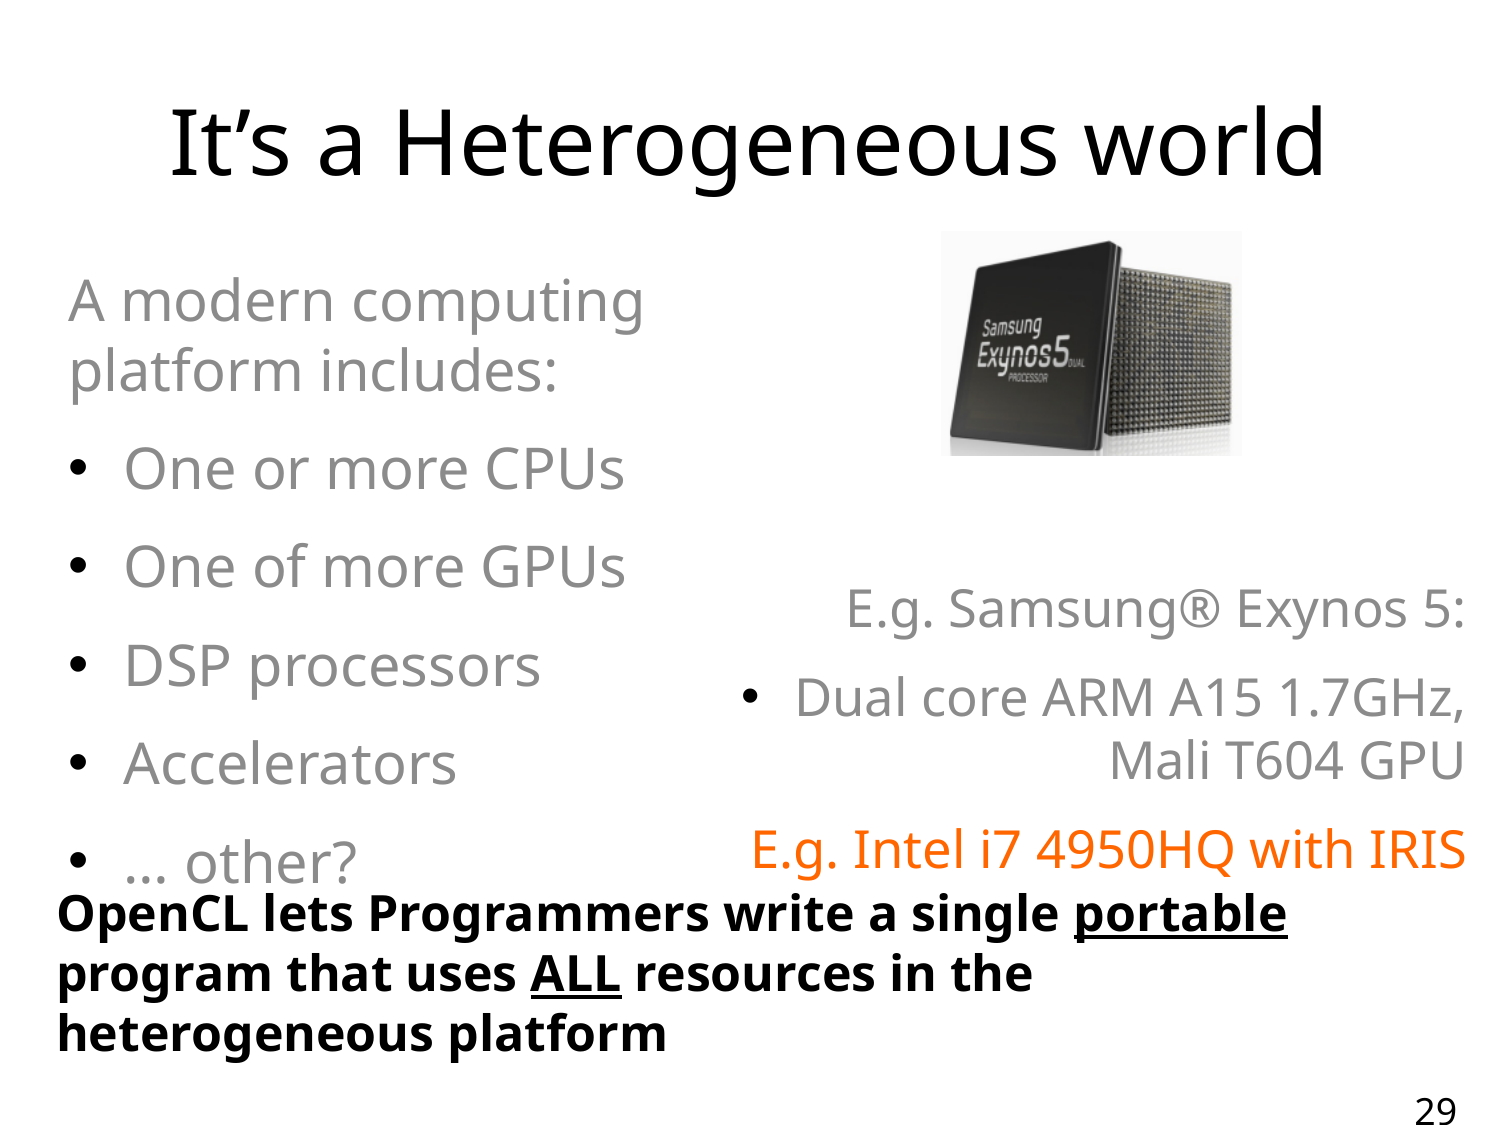

# It’s a Heterogeneous world
A modern computing platform includes:
One or more CPUs
One of more GPUs
DSP processors
Accelerators
… other?
E.g. Samsung® Exynos 5:
Dual core ARM A15 1.7GHz, Mali T604 GPU
E.g. Intel i7 4950HQ with IRIS
OpenCL lets Programmers write a single portable program that uses ALL resources in the heterogeneous platform
29